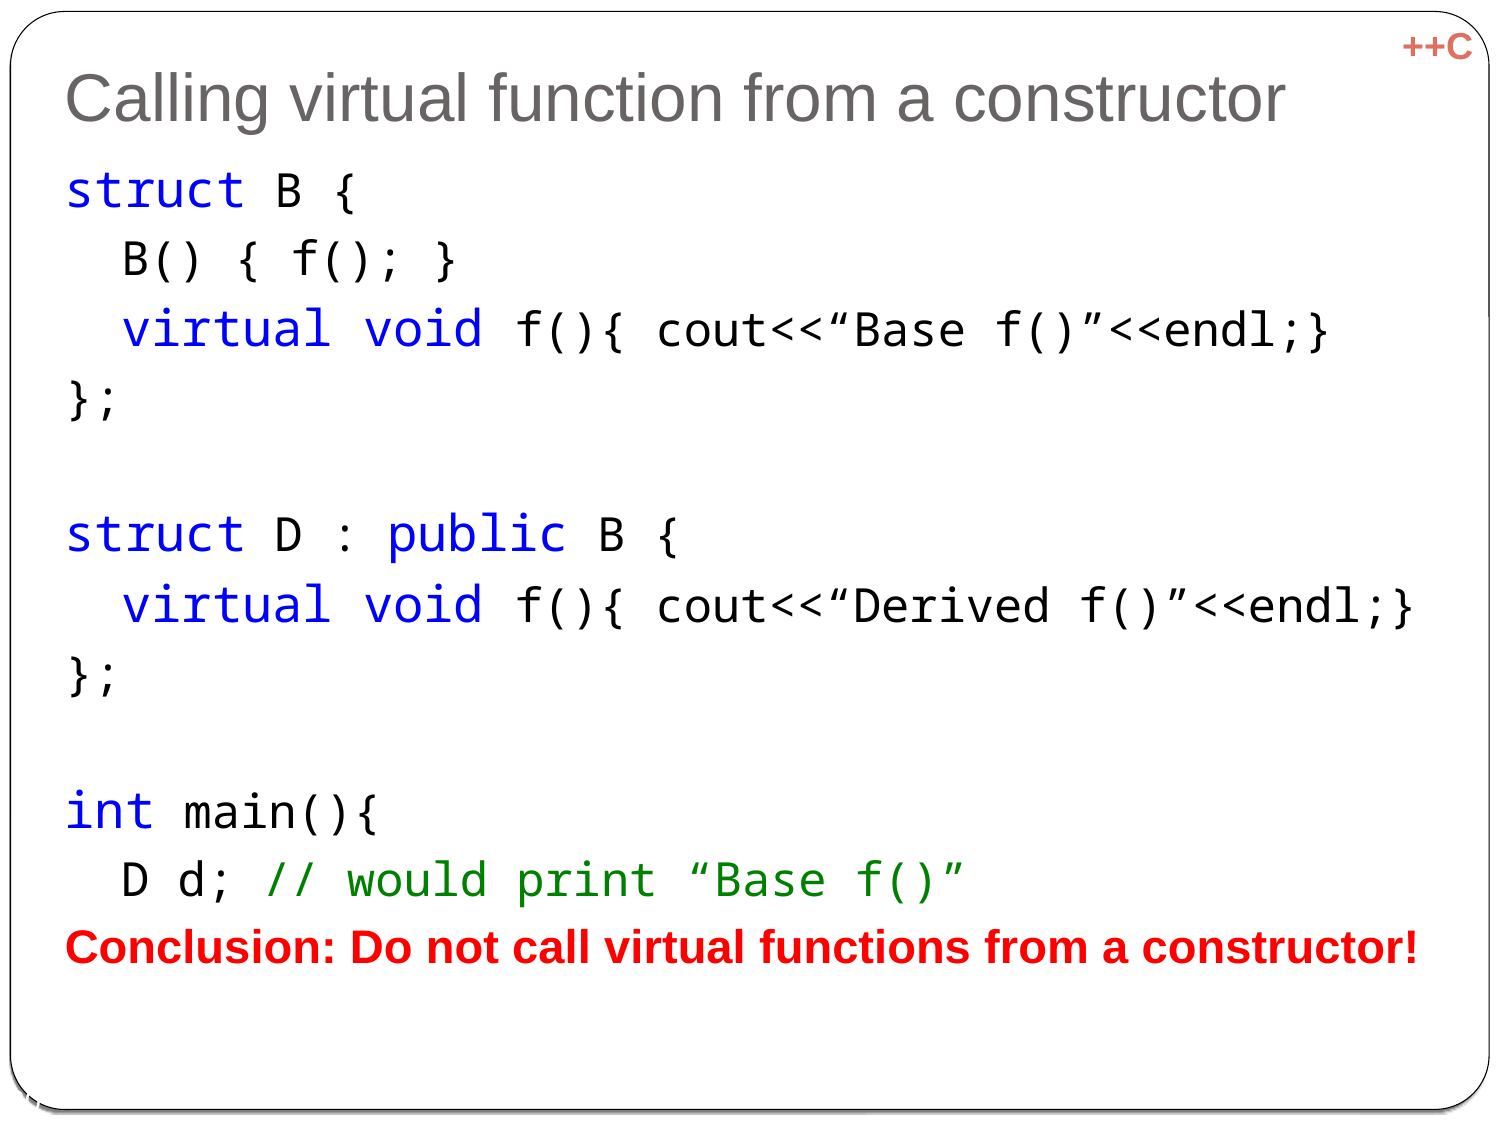

# Calling virtual function from a constructor
struct B {
 B() { f(); }
 virtual void f(){ cout<<“Base f()”<<endl;}
};
struct D : public B {
 virtual void f(){ cout<<“Derived f()”<<endl;}
};
int main(){
 D d; // would print “Base f()”
Conclusion: Do not call virtual functions from a constructor!